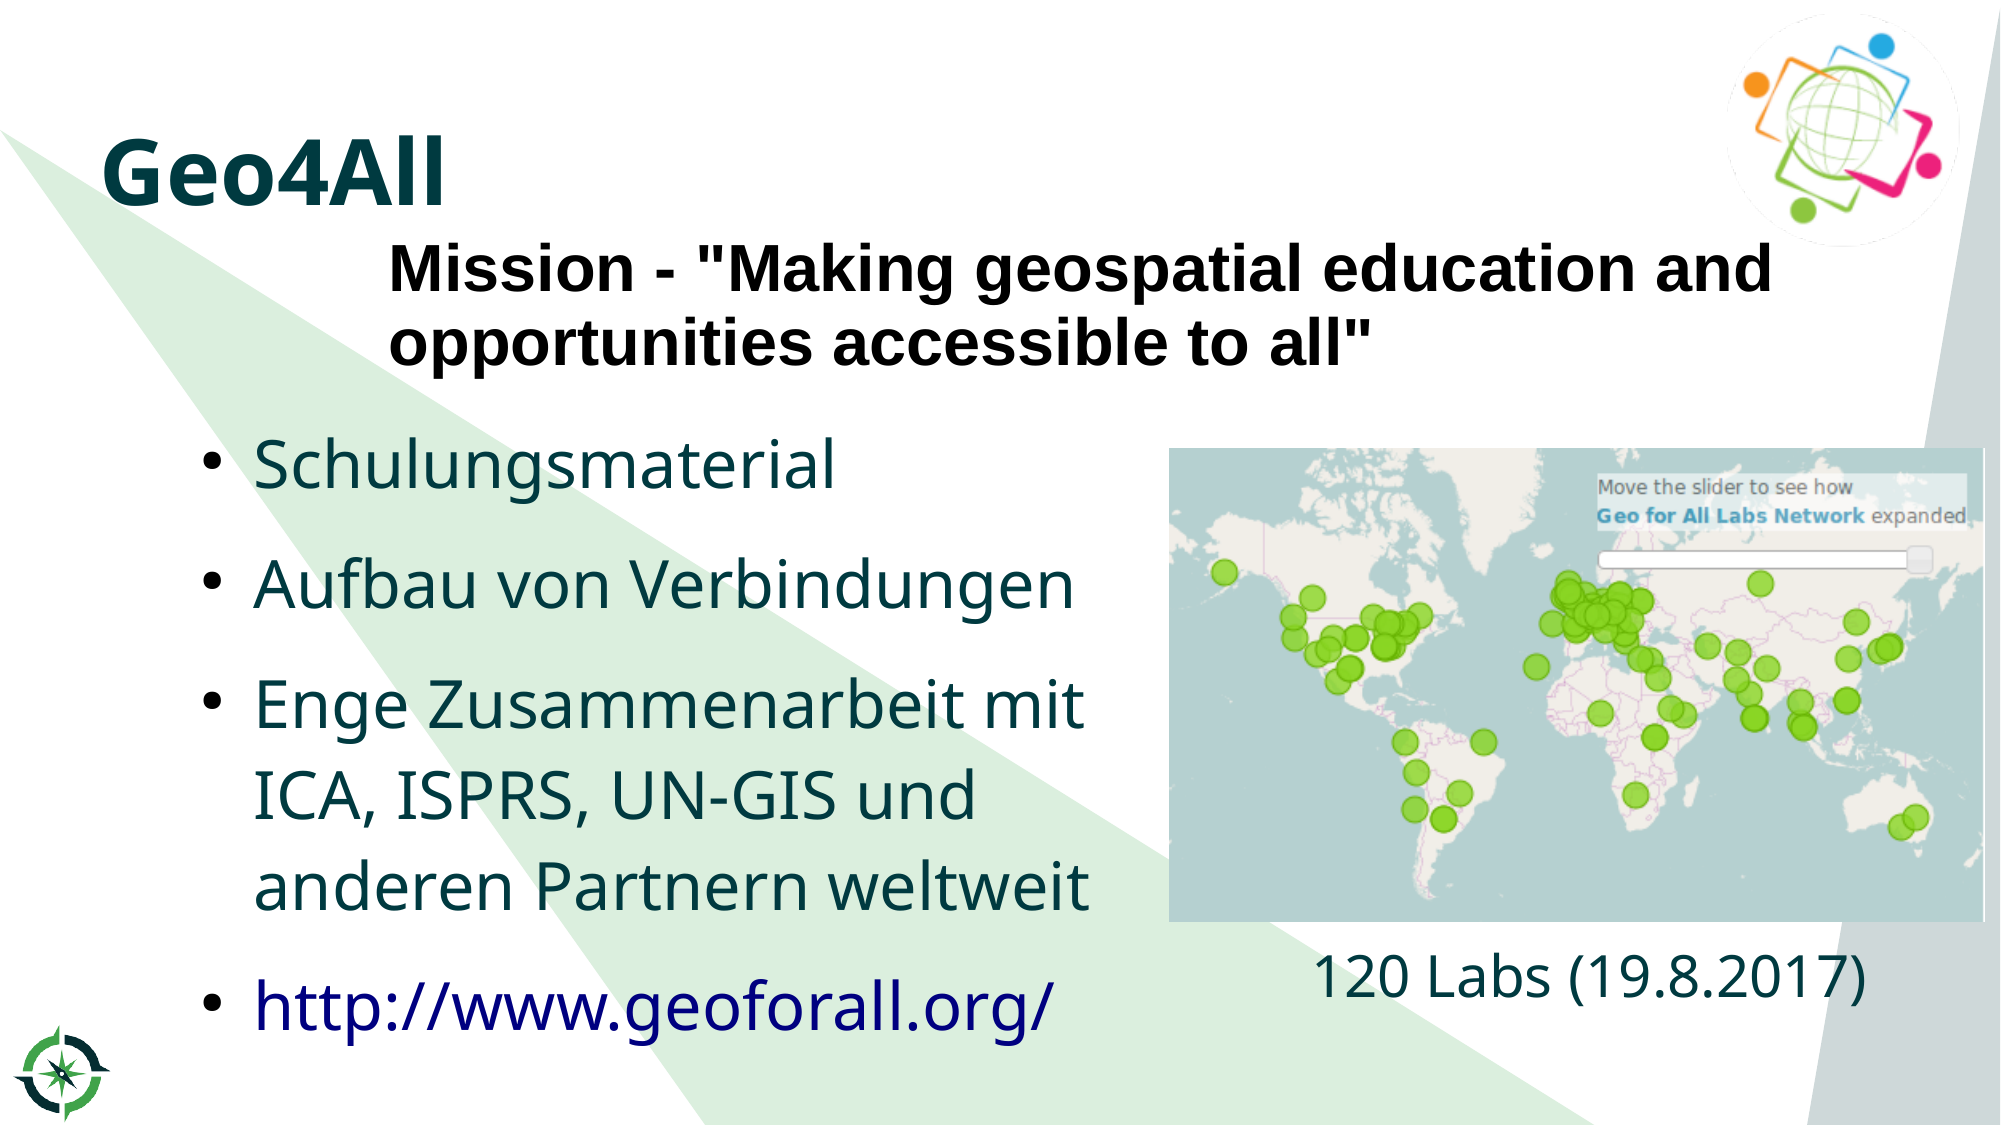

# Geo4All
Mission - "Making geospatial education and opportunities accessible to all"
Schulungsmaterial
Aufbau von Verbindungen
Enge Zusammenarbeit mit
ICA, ISPRS, UN-GIS und
anderen Partnern weltweit
http://www.geoforall.org/
120 Labs (19.8.2017)